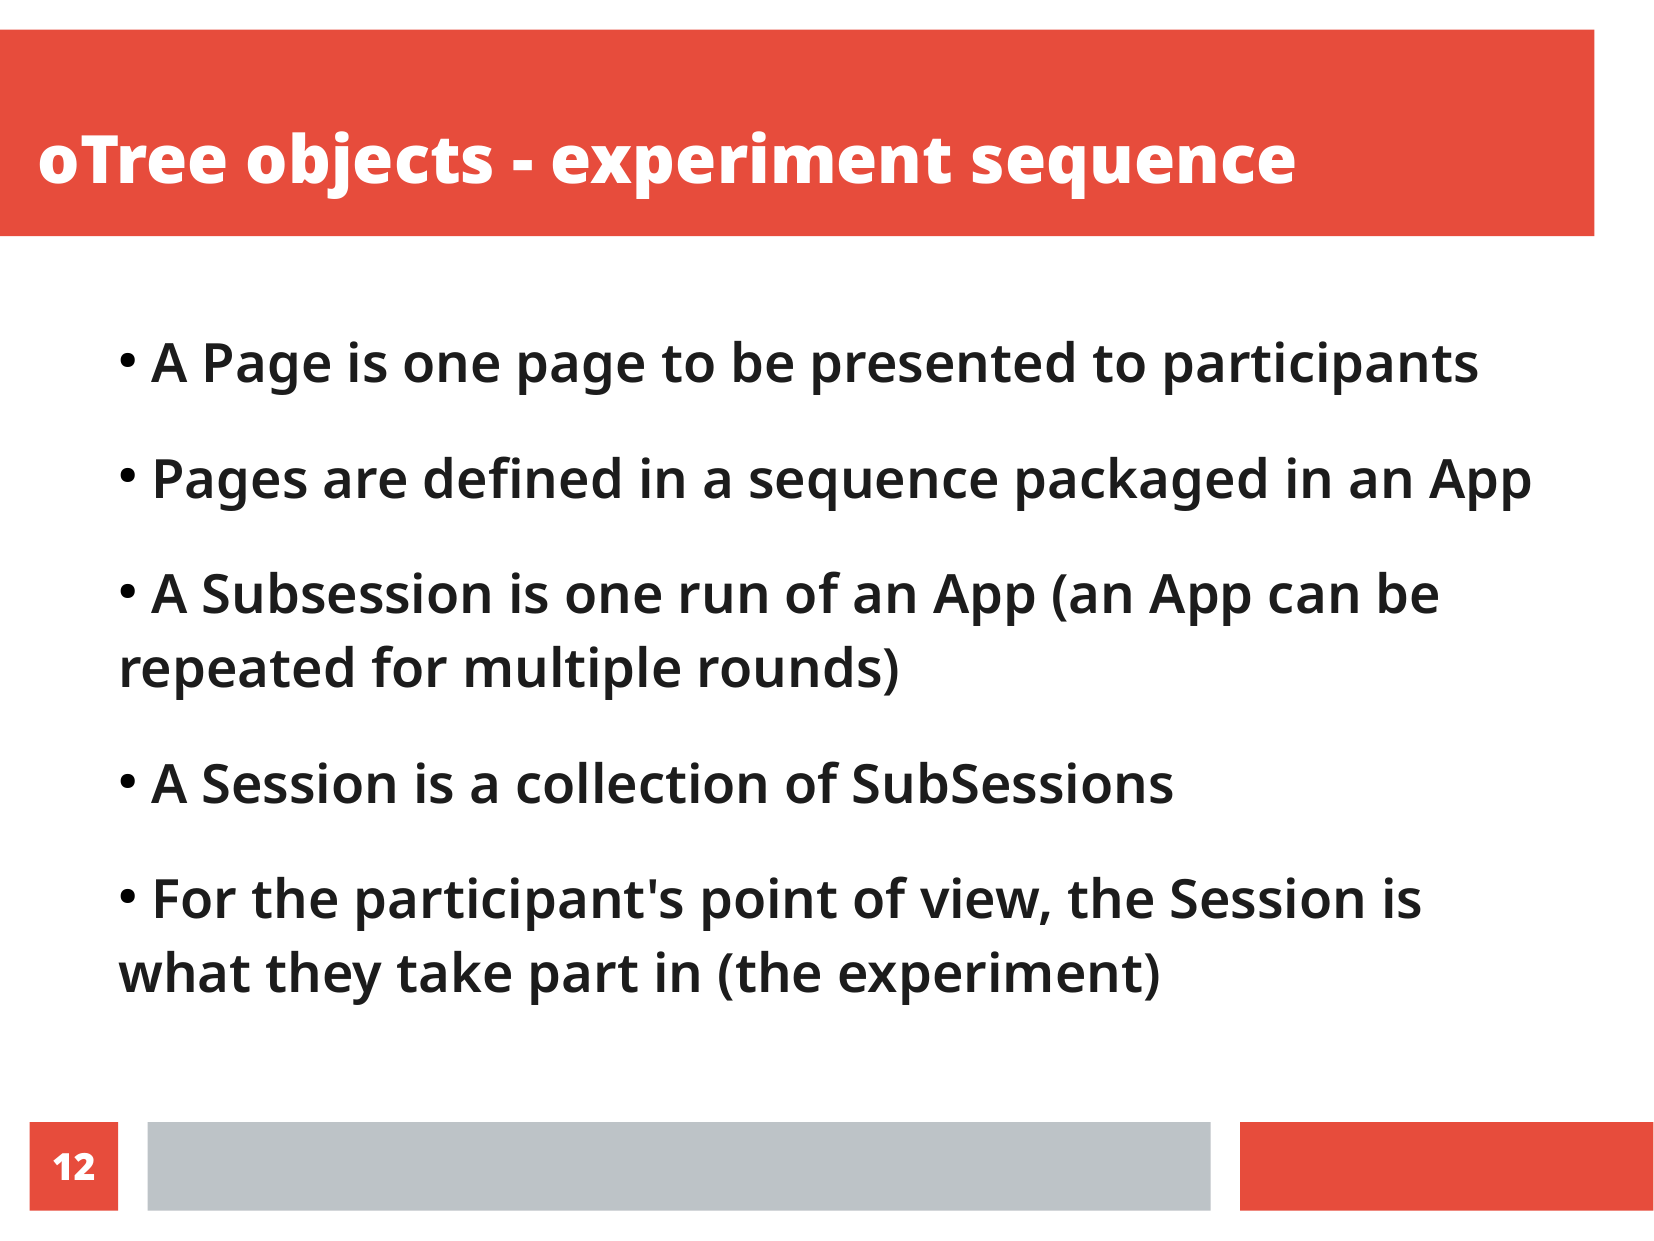

# oTree objects - experiment sequence
 A Page is one page to be presented to participants
 Pages are defined in a sequence packaged in an App
 A Subsession is one run of an App (an App can be repeated for multiple rounds)
 A Session is a collection of SubSessions
 For the participant's point of view, the Session is what they take part in (the experiment)
12